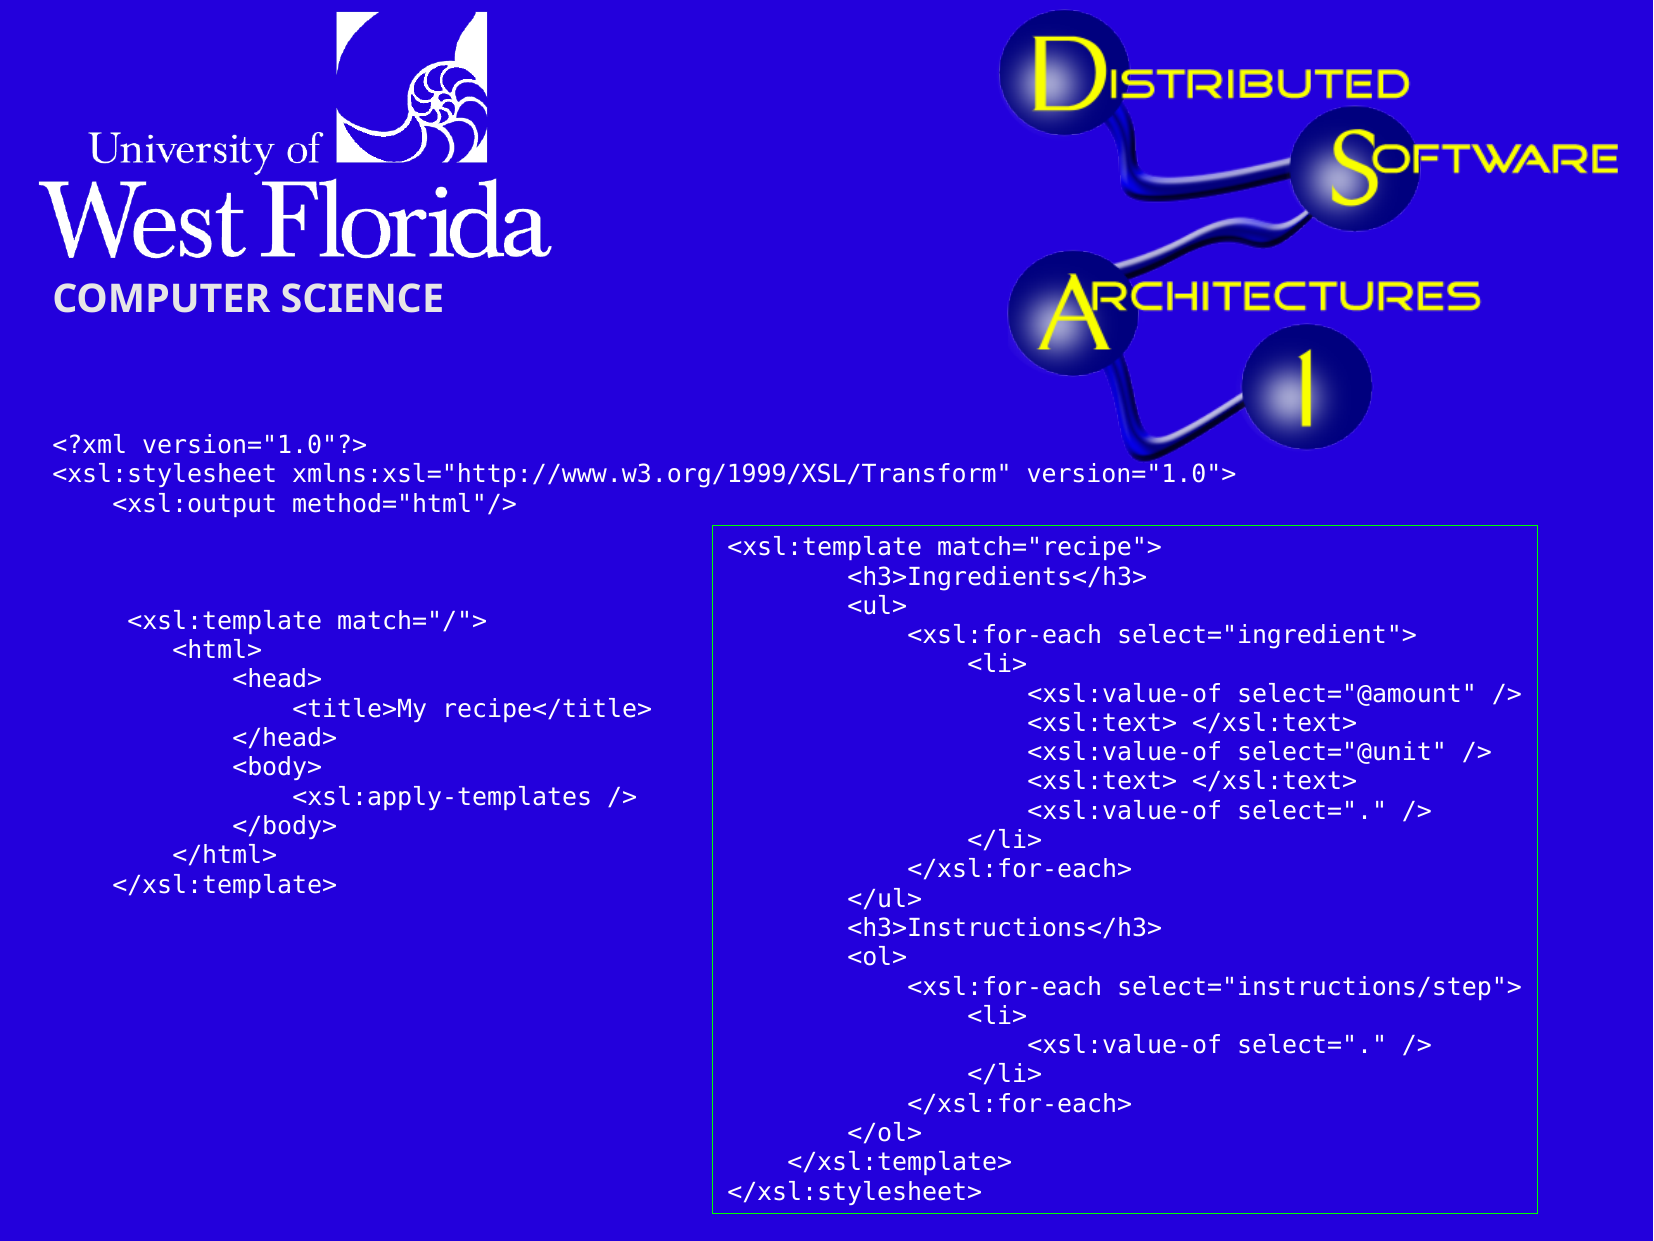

COMPUTER SCIENCE
<?xml version="1.0"?>
<xsl:stylesheet xmlns:xsl="http://www.w3.org/1999/XSL/Transform" version="1.0">
 <xsl:output method="html"/>
 <xsl:template match="/">
 <html>
 <head>
 <title>My recipe</title>
 </head>
 <body>
 <xsl:apply-templates />
 </body>
 </html>
 </xsl:template>
<xsl:template match="recipe">
 <h3>Ingredients</h3>
 <ul>
 <xsl:for-each select="ingredient">
 <li>
 <xsl:value-of select="@amount" />
 <xsl:text> </xsl:text>
 <xsl:value-of select="@unit" />
 <xsl:text> </xsl:text>
 <xsl:value-of select="." />
 </li>
 </xsl:for-each>
 </ul>
 <h3>Instructions</h3>
 <ol>
 <xsl:for-each select="instructions/step">
 <li>
 <xsl:value-of select="." />
 </li>
 </xsl:for-each>
 </ol>
 </xsl:template>
</xsl:stylesheet>